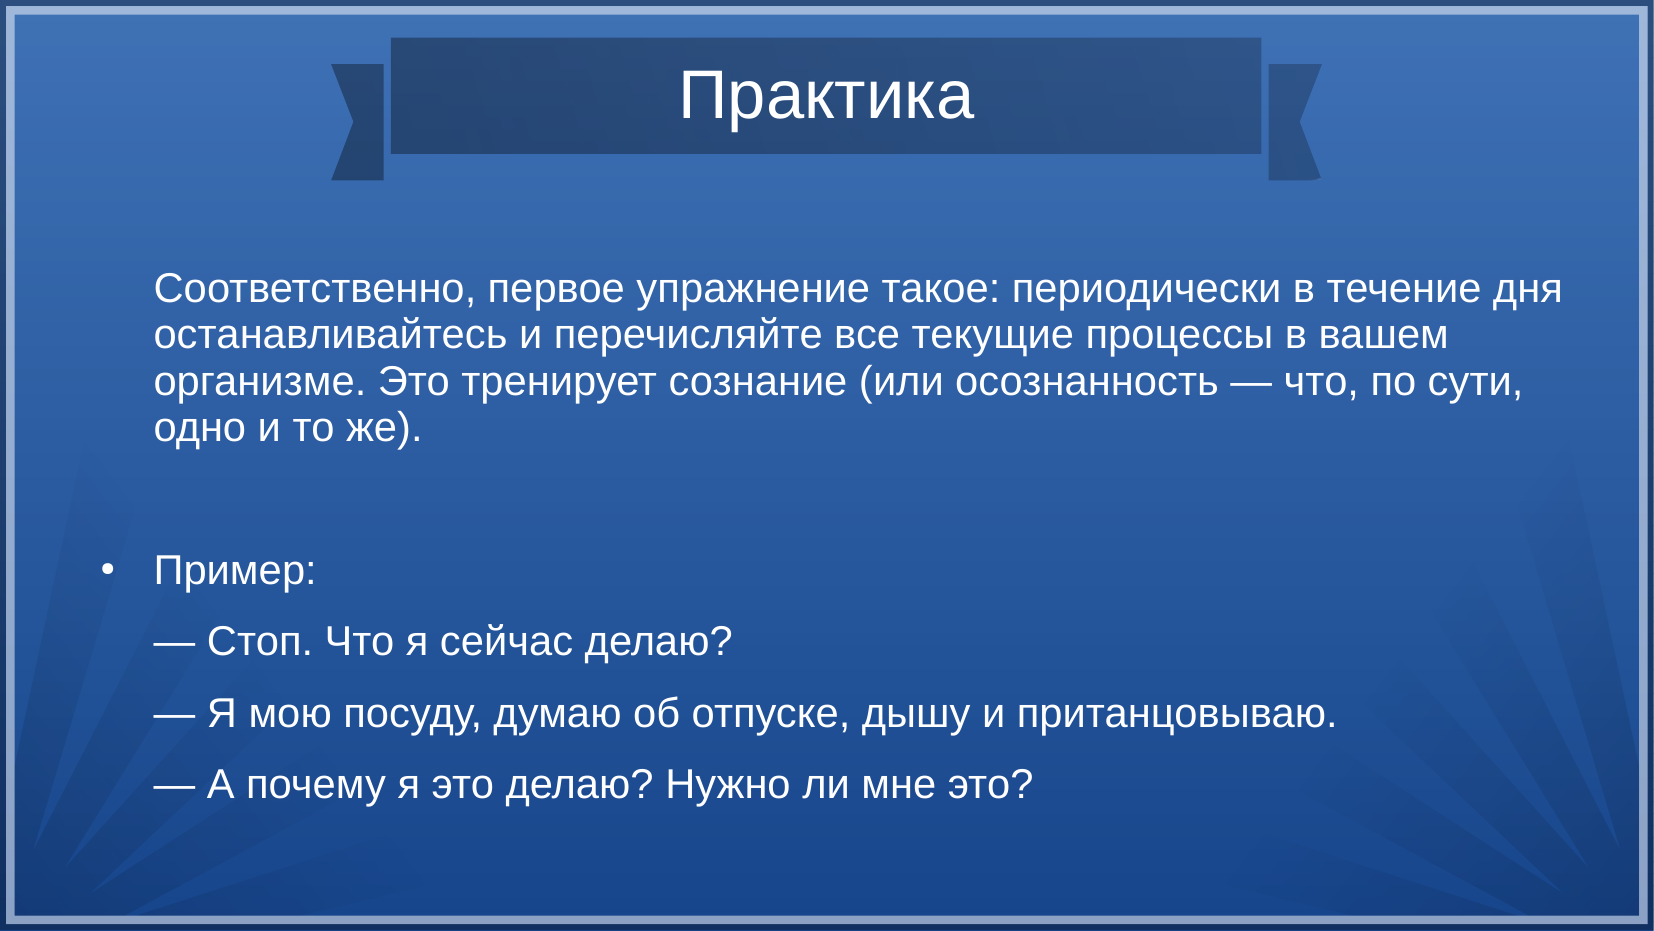

# Практика
Соответственно, первое упражнение такое: периодически в течение дня останавливайтесь и перечисляйте все текущие процессы в вашем организме. Это тренирует сознание (или осознанность — что, по сути, одно и то же).
Пример:
— Стоп. Что я сейчас делаю?
— Я мою посуду, думаю об отпуске, дышу и пританцовываю.
— А почему я это делаю? Нужно ли мне это?